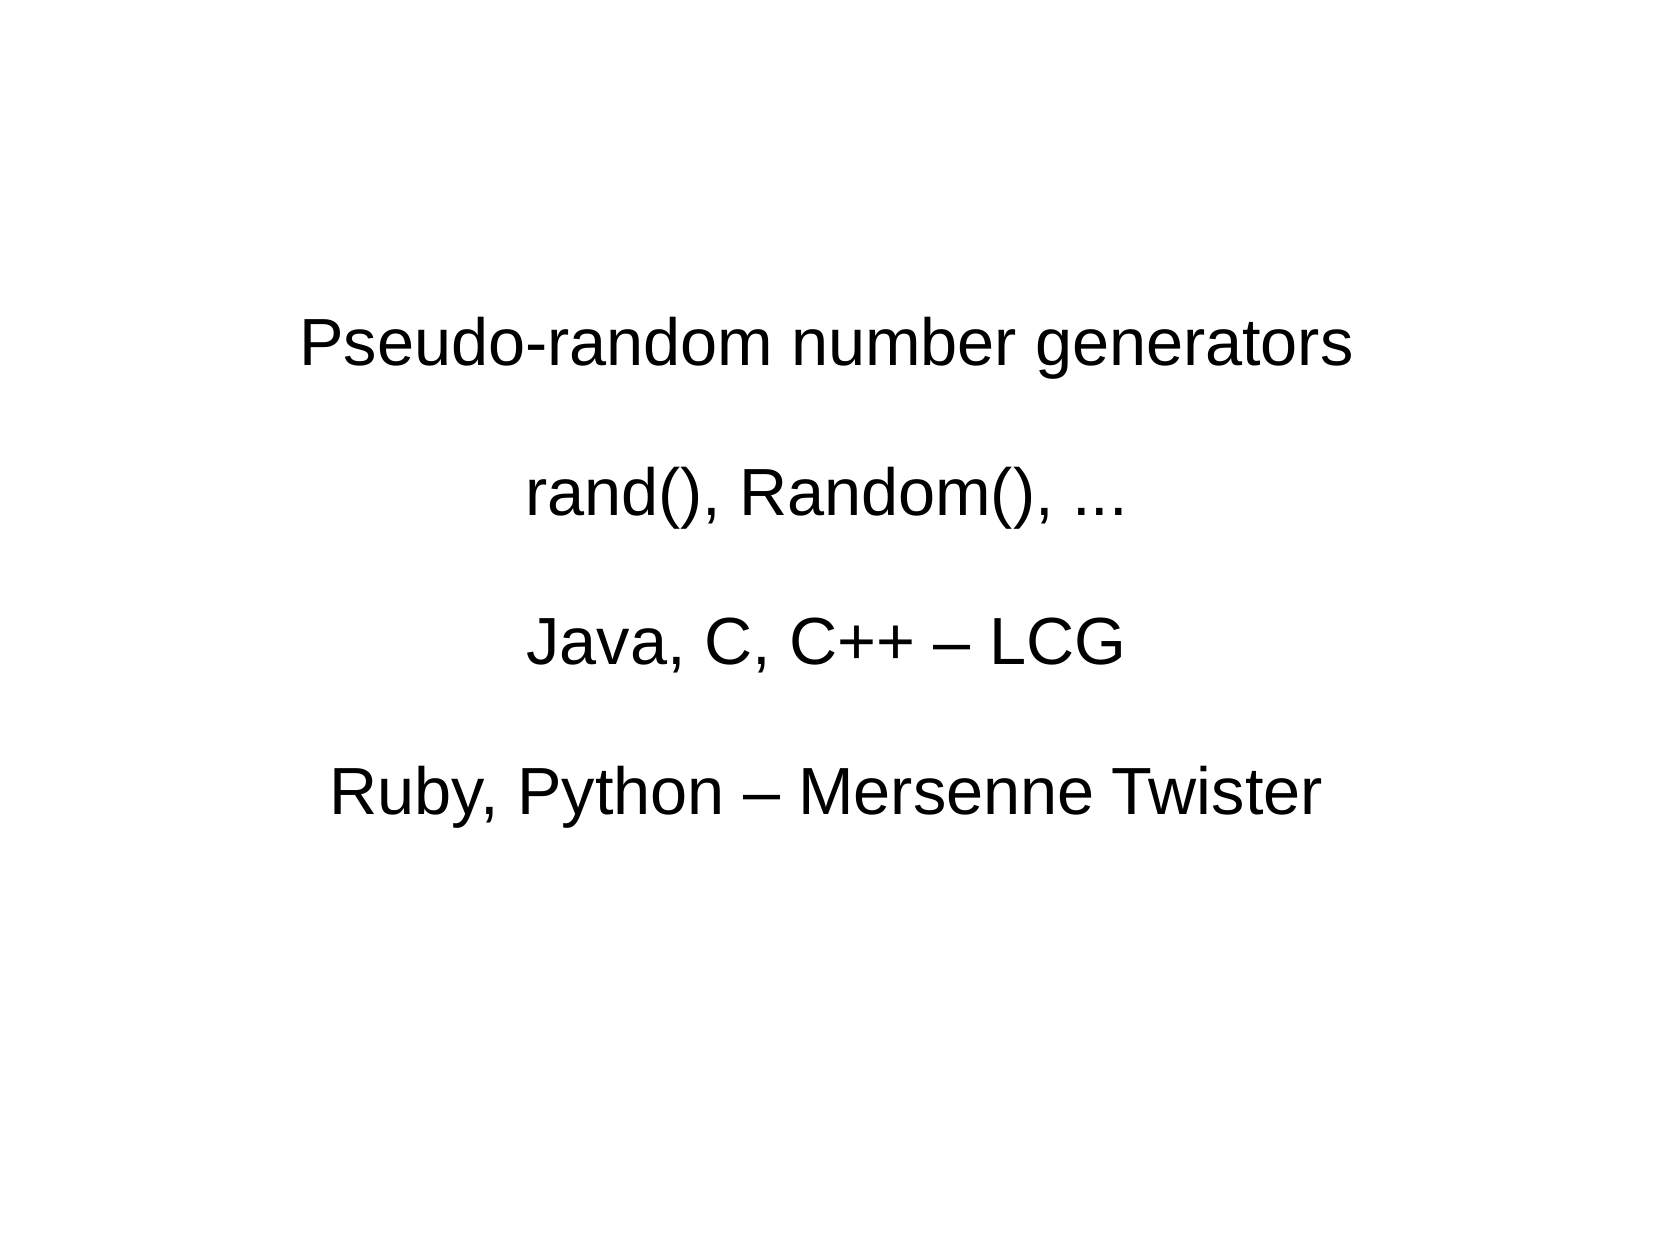

# Pseudo-random number generators
rand(), Random(), ...
Java, C, C++ – LCG
Ruby, Python – Mersenne Twister